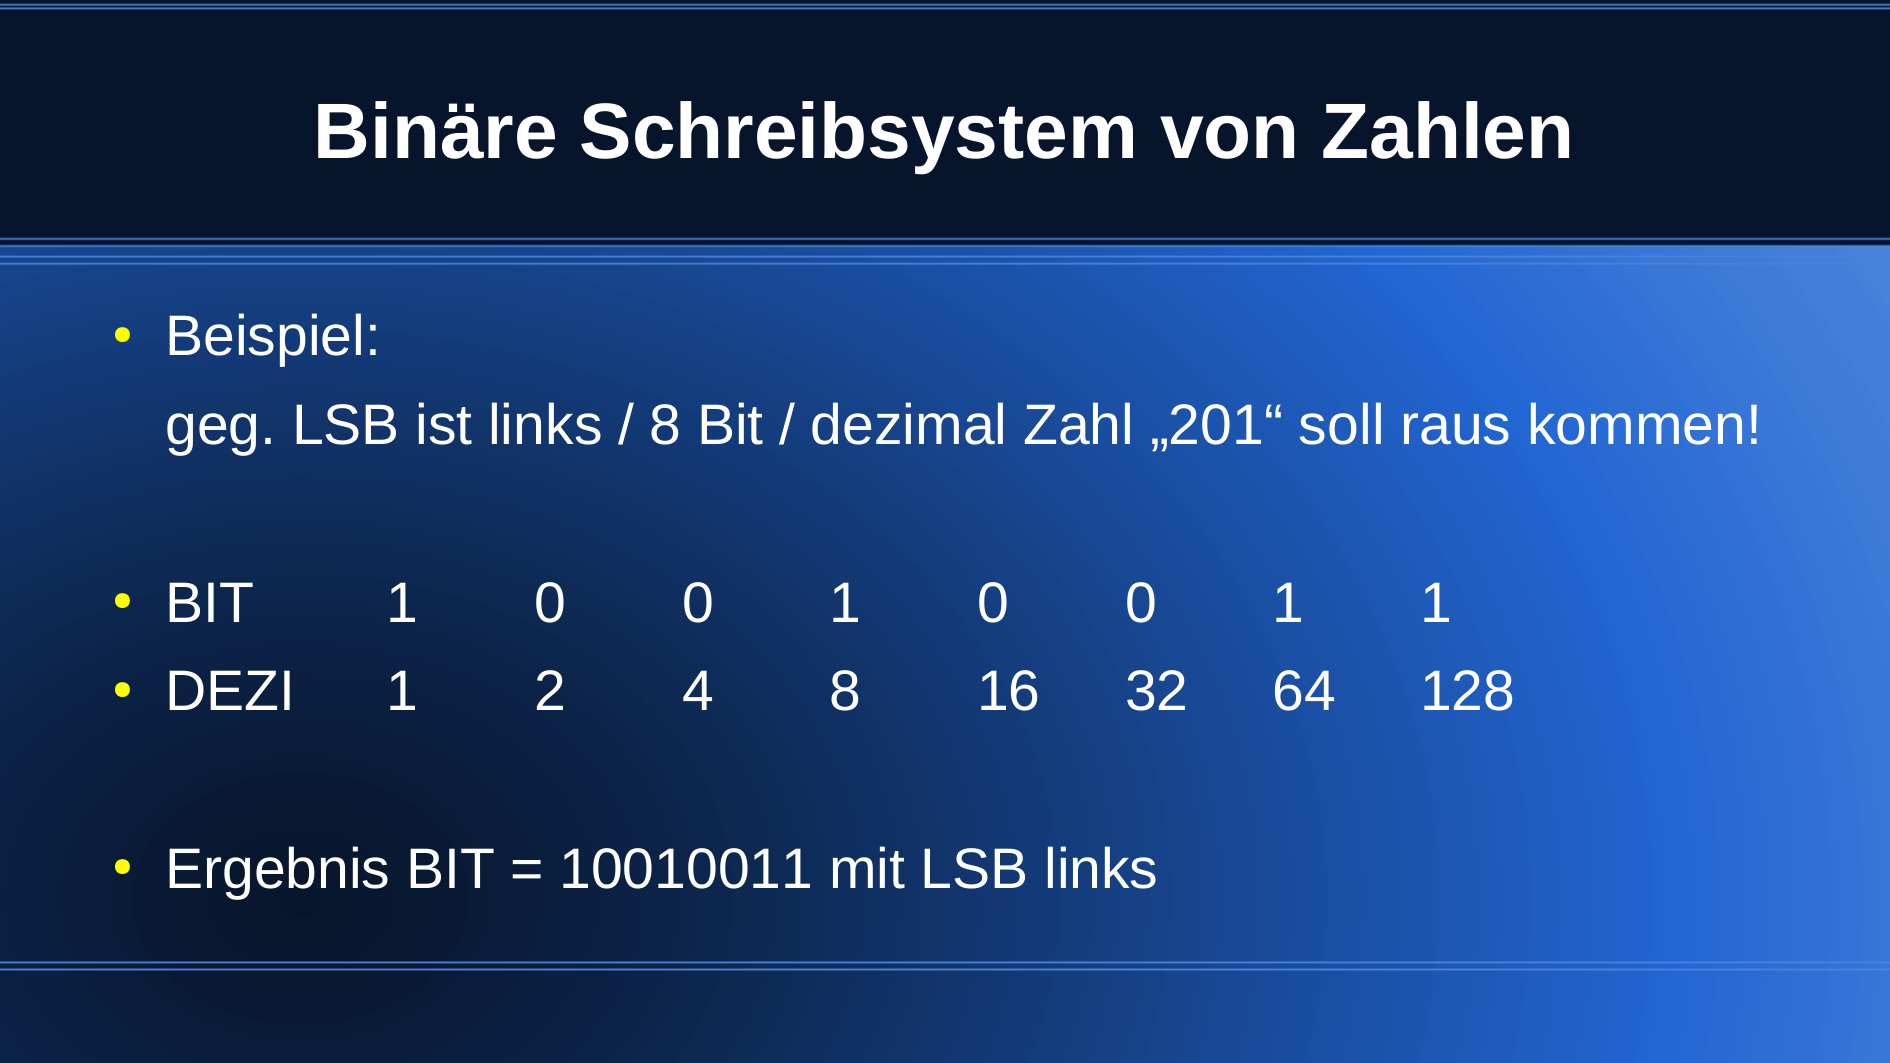

# Binäre Schreibsystem von Zahlen
Beispiel:
geg. LSB ist links / 8 Bit / dezimal Zahl „201“ soll raus kommen!
BIT		1		0		0		1		0		0		1		1
DEZI		1		2		4		8		16		32		64		128
Ergebnis BIT = 10010011 mit LSB links